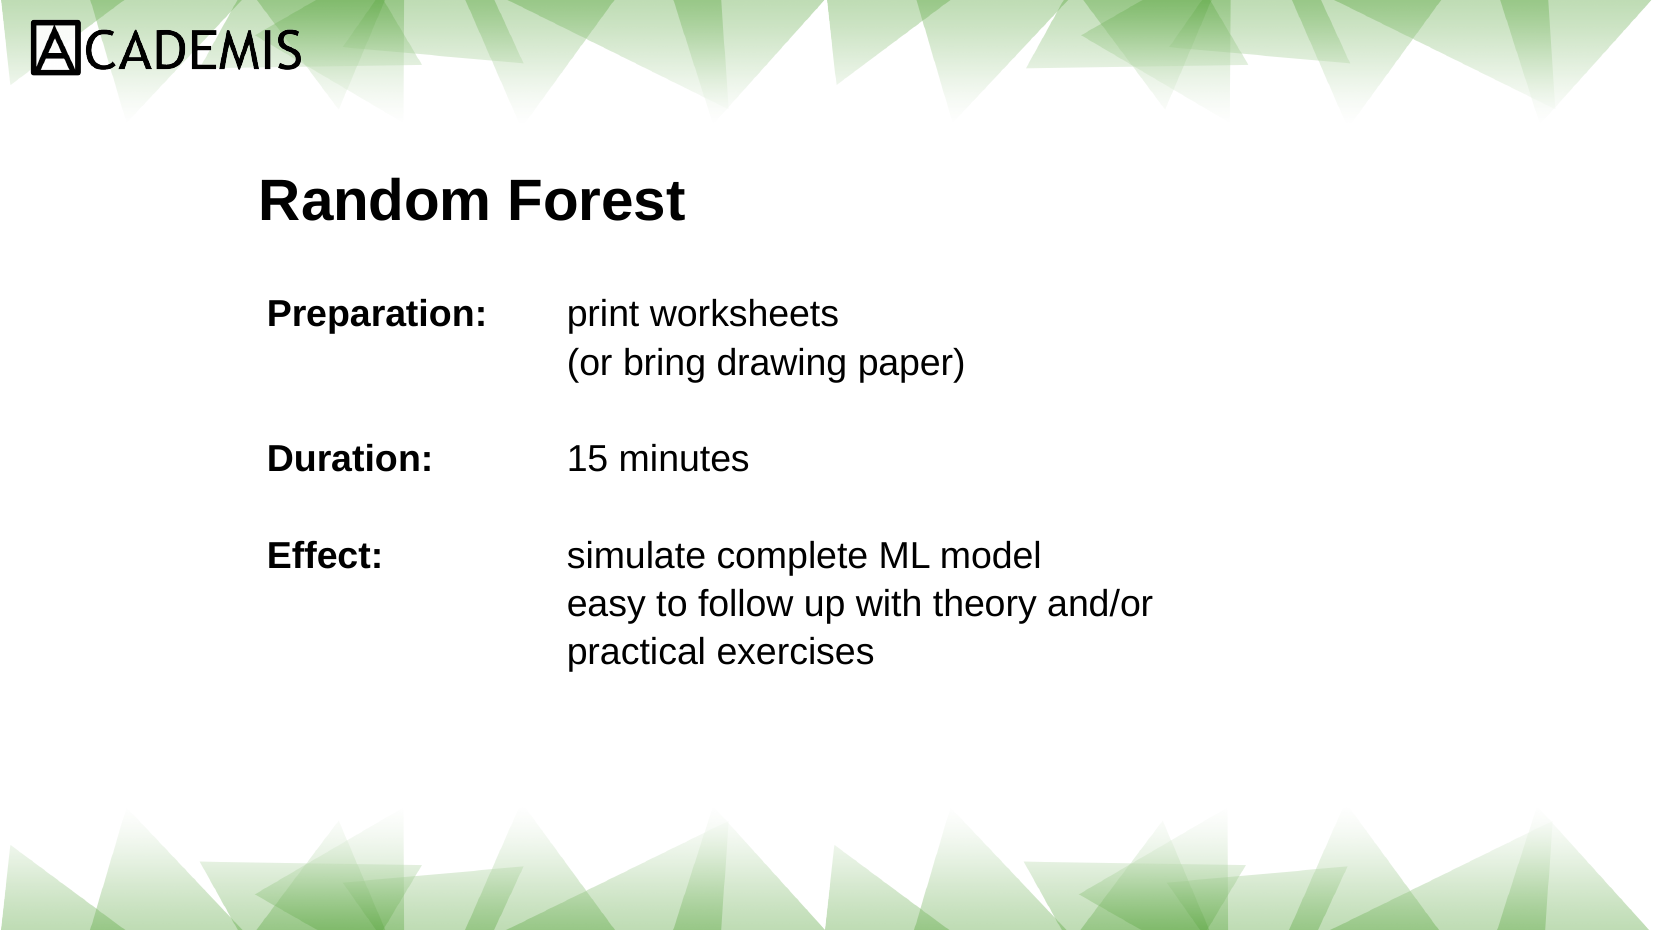

# Random Forest
Preparation: 	print worksheets
				(or bring drawing paper)
Duration:		15 minutes
Effect:			simulate complete ML model
				easy to follow up with theory and/or
				practical exercises